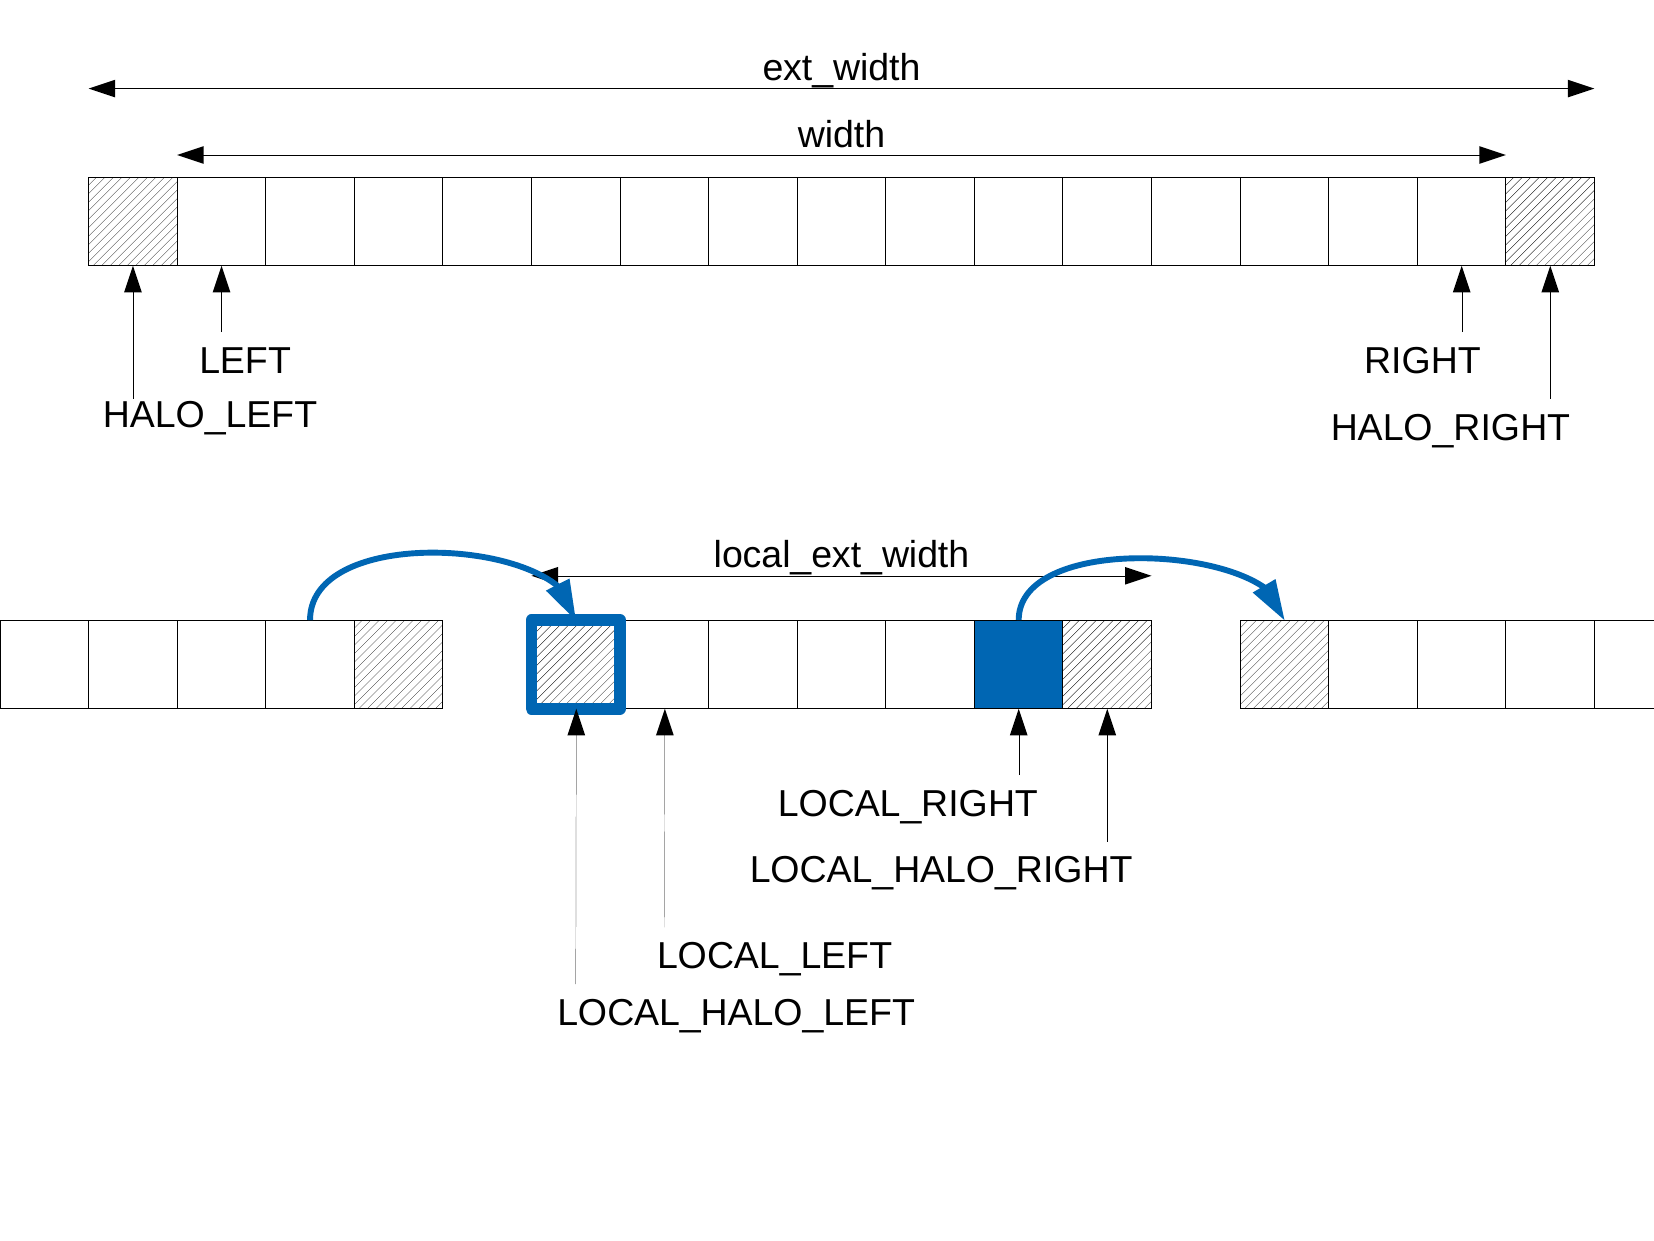

ext_width
width
LEFT
RIGHT
HALO_LEFT
HALO_RIGHT
local_ext_width
LOCAL_RIGHT
LOCAL_HALO_RIGHT
LOCAL_LEFT
LOCAL_HALO_LEFT